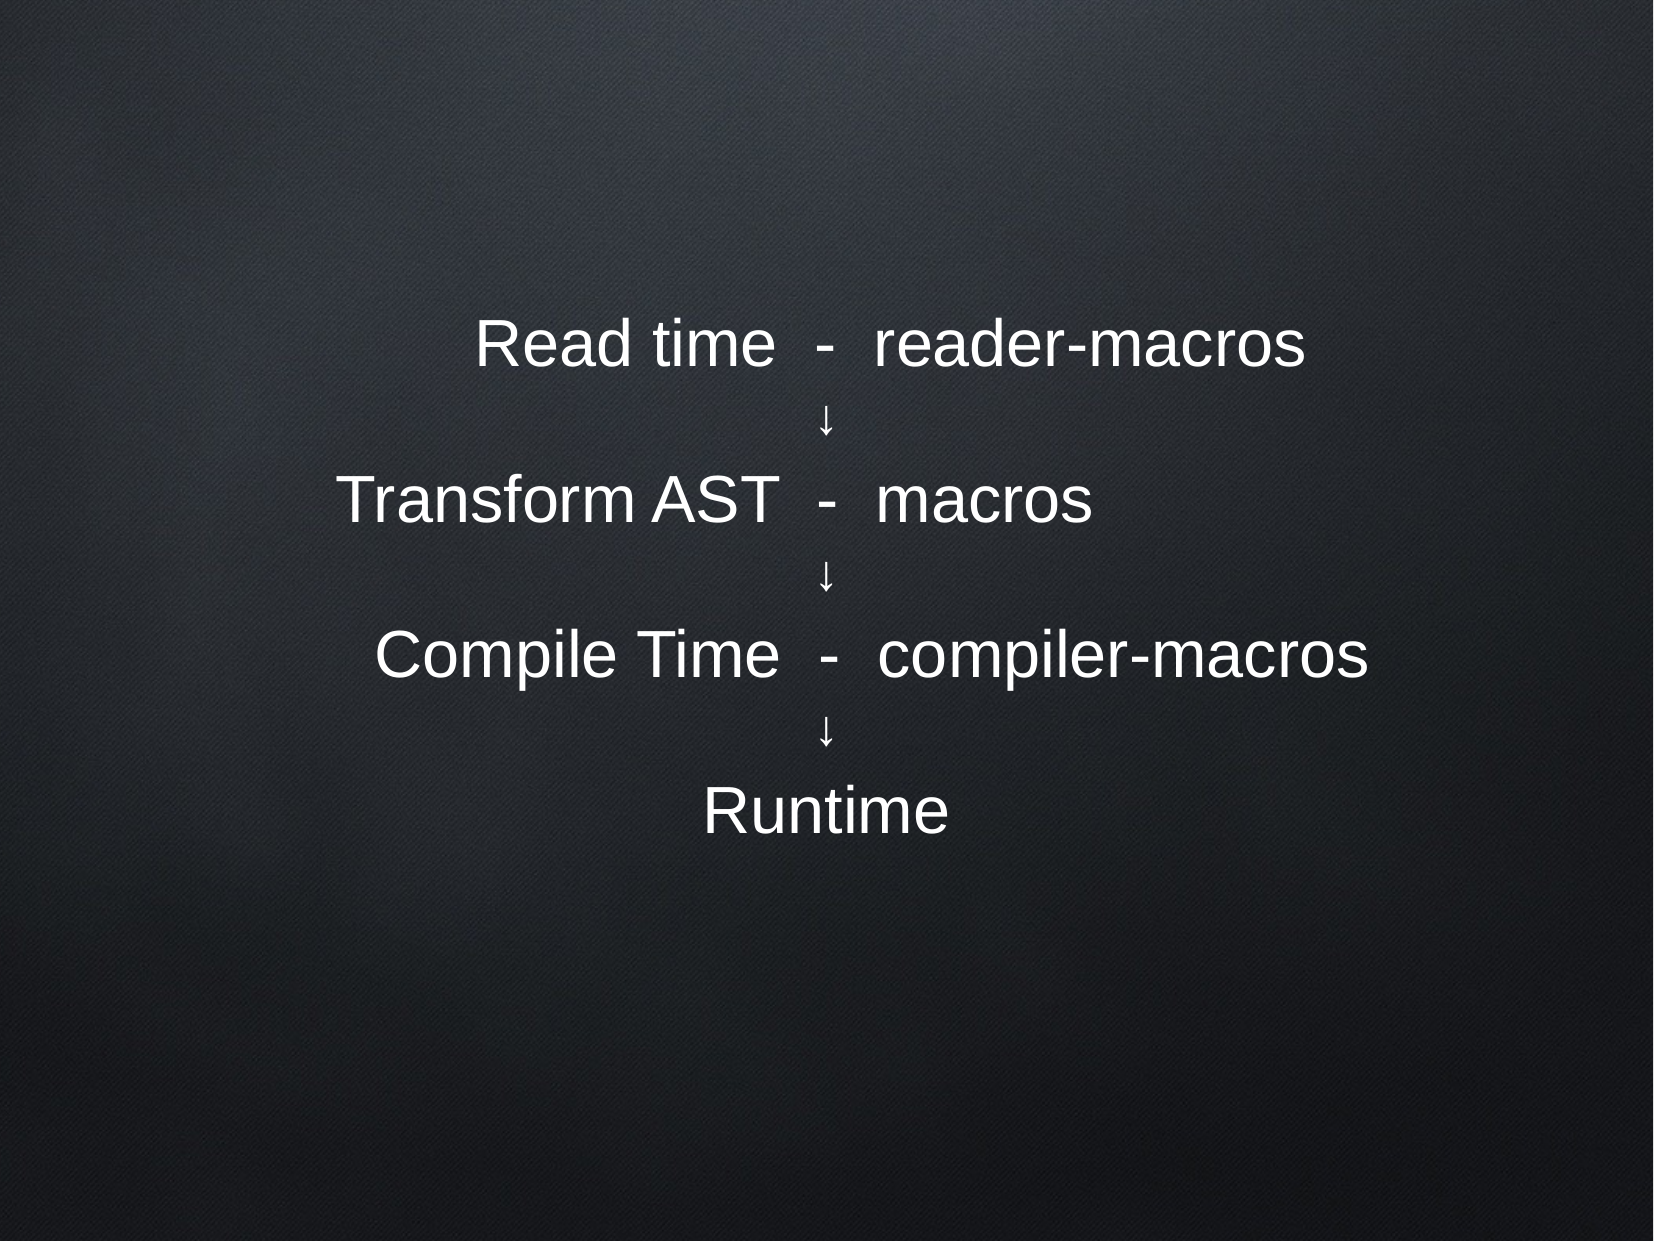

Read time - reader-macros
↓
Transform AST - macros
↓
 Compile Time - compiler-macros
↓
Runtime